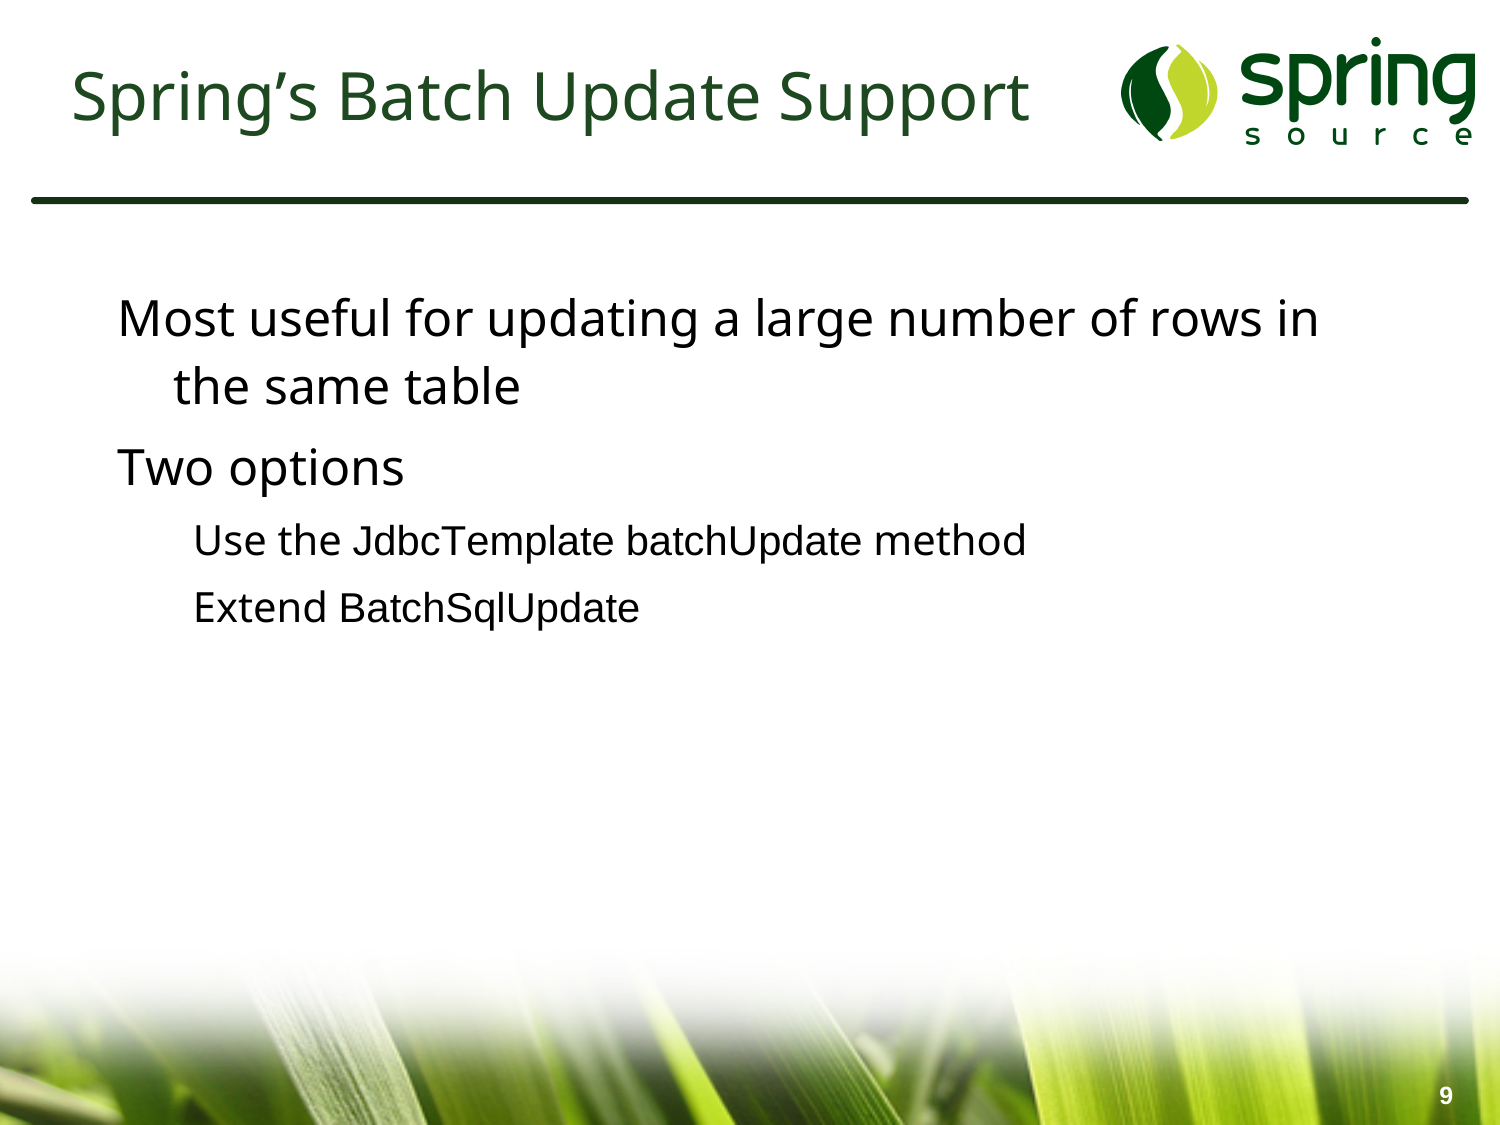

# Spring’s Batch Update Support
Most useful for updating a large number of rows in the same table
Two options
Use the JdbcTemplate batchUpdate method
Extend BatchSqlUpdate